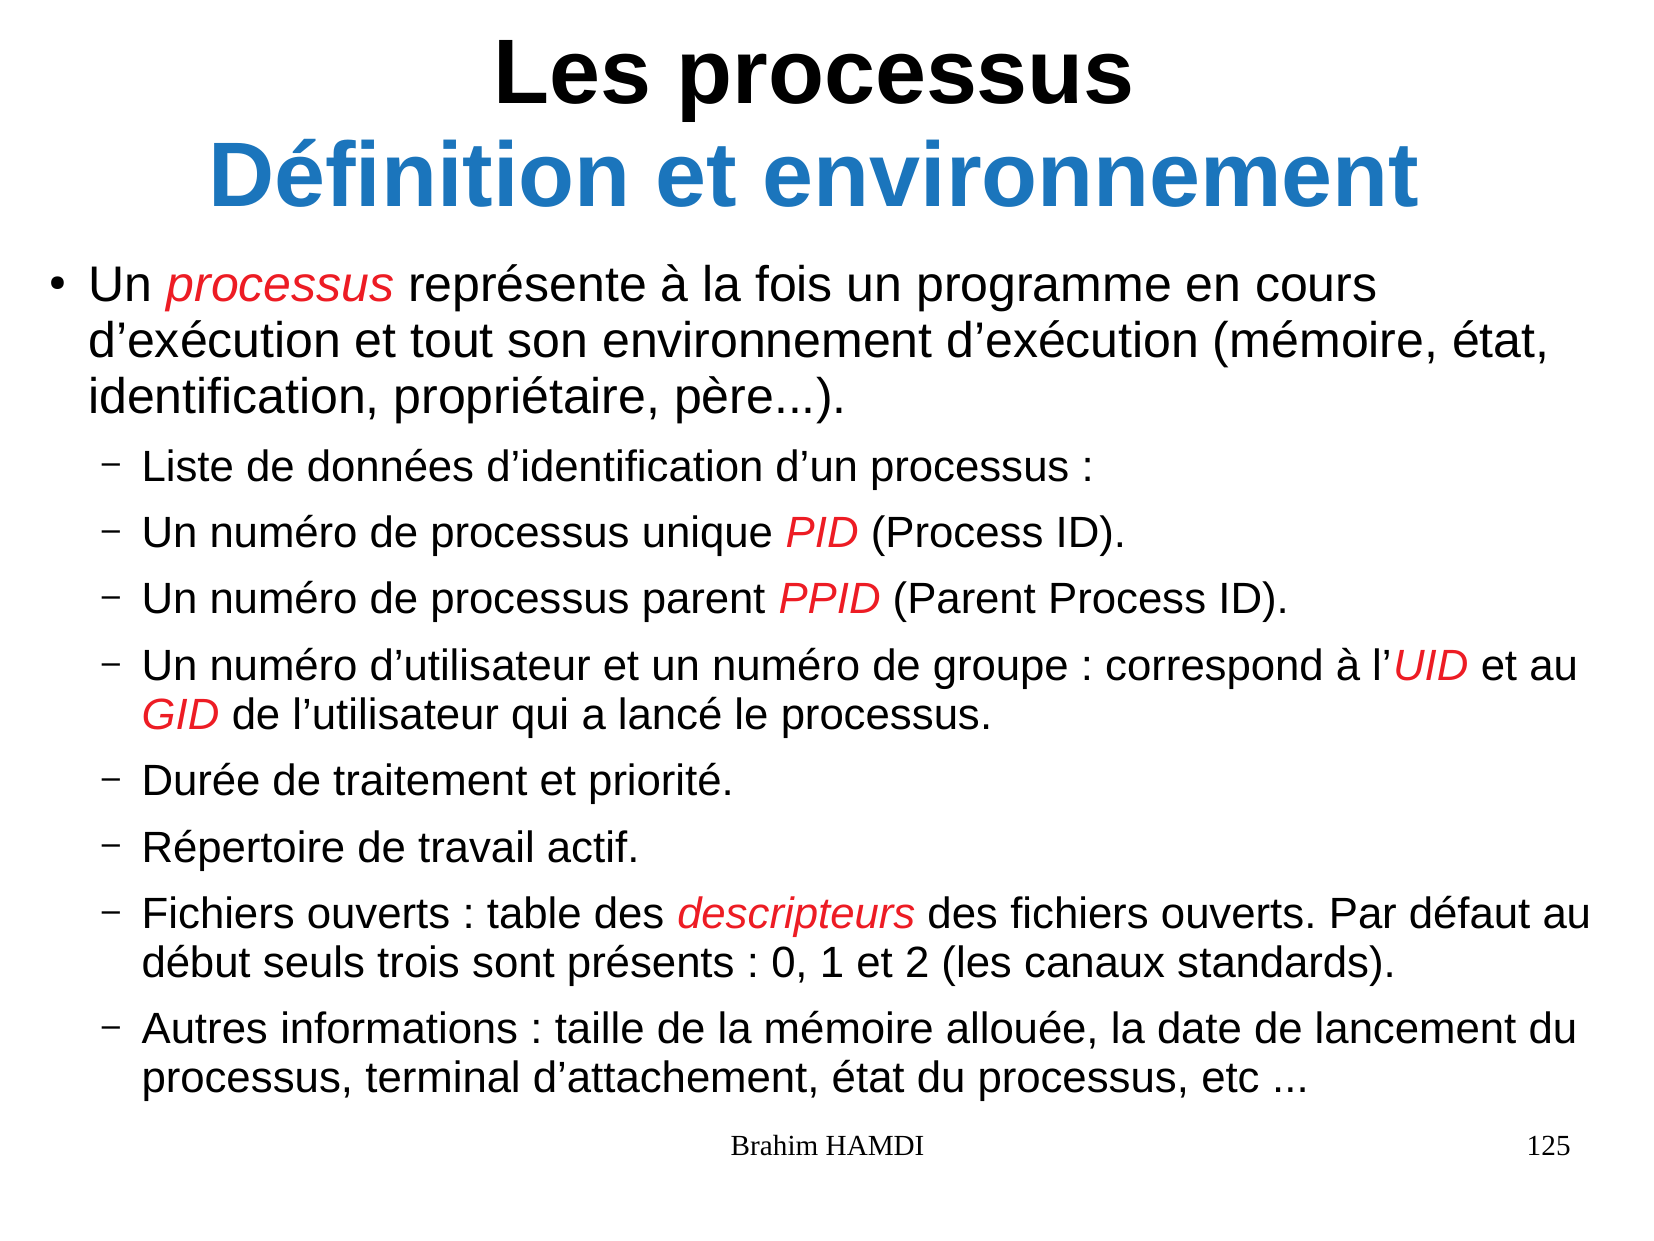

# Les processus Définition et environnement
Un processus représente à la fois un programme en cours d’exécution et tout son environnement d’exécution (mémoire, état, identification, propriétaire, père...).
Liste de données d’identification d’un processus :
Un numéro de processus unique PID (Process ID).
Un numéro de processus parent PPID (Parent Process ID).
Un numéro d’utilisateur et un numéro de groupe : correspond à l’UID et au GID de l’utilisateur qui a lancé le processus.
Durée de traitement et priorité.
Répertoire de travail actif.
Fichiers ouverts : table des descripteurs des fichiers ouverts. Par défaut au début seuls trois sont présents : 0, 1 et 2 (les canaux standards).
Autres informations : taille de la mémoire allouée, la date de lancement du processus, terminal d’attachement, état du processus, etc ...
Brahim HAMDI
125